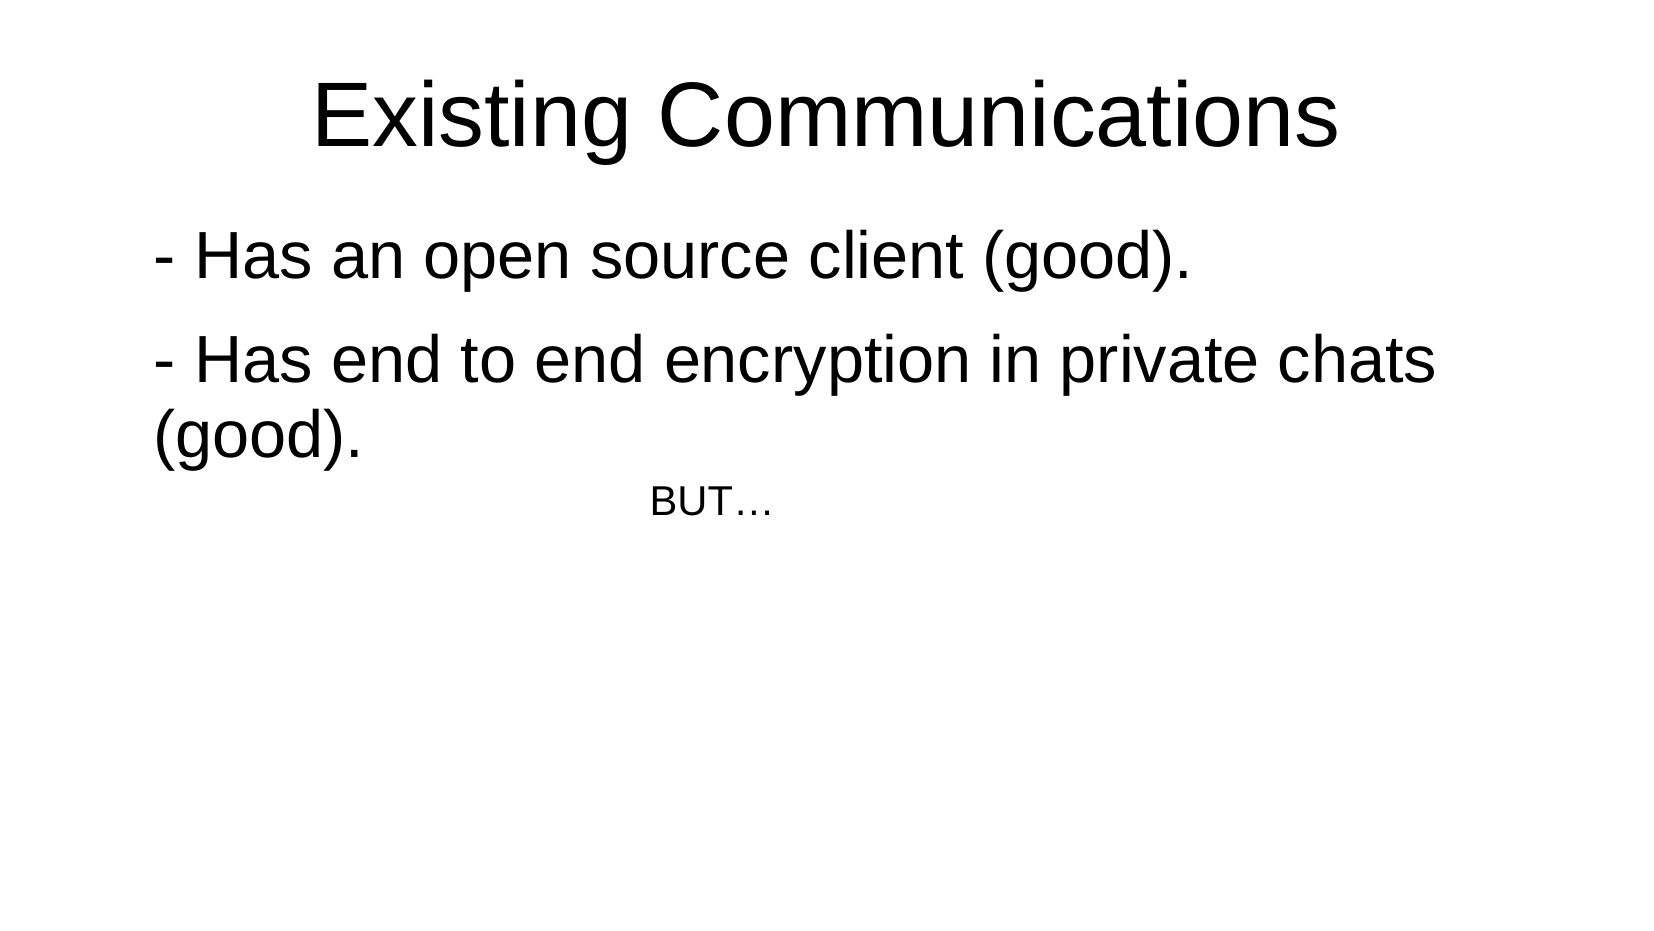

# Existing Communications
- Has an open source client (good).
- Has end to end encryption in private chats (good).
BUT…